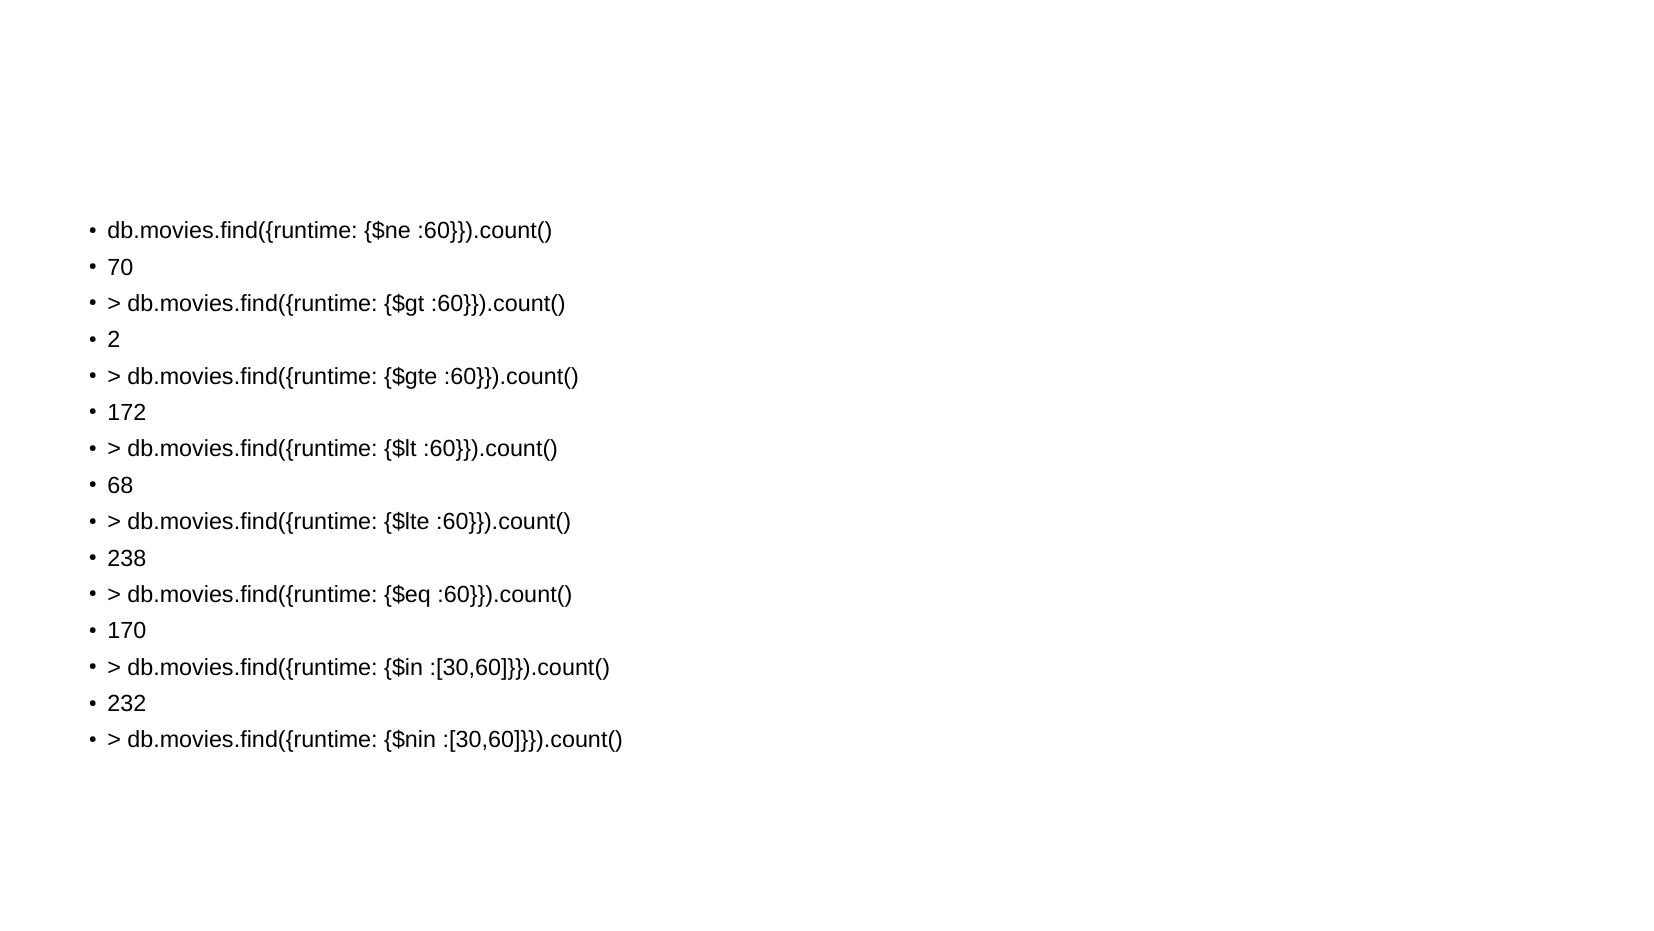

#
db.movies.find({runtime: {$ne :60}}).count()
70
> db.movies.find({runtime: {$gt :60}}).count()
2
> db.movies.find({runtime: {$gte :60}}).count()
172
> db.movies.find({runtime: {$lt :60}}).count()
68
> db.movies.find({runtime: {$lte :60}}).count()
238
> db.movies.find({runtime: {$eq :60}}).count()
170
> db.movies.find({runtime: {$in :[30,60]}}).count()
232
> db.movies.find({runtime: {$nin :[30,60]}}).count()